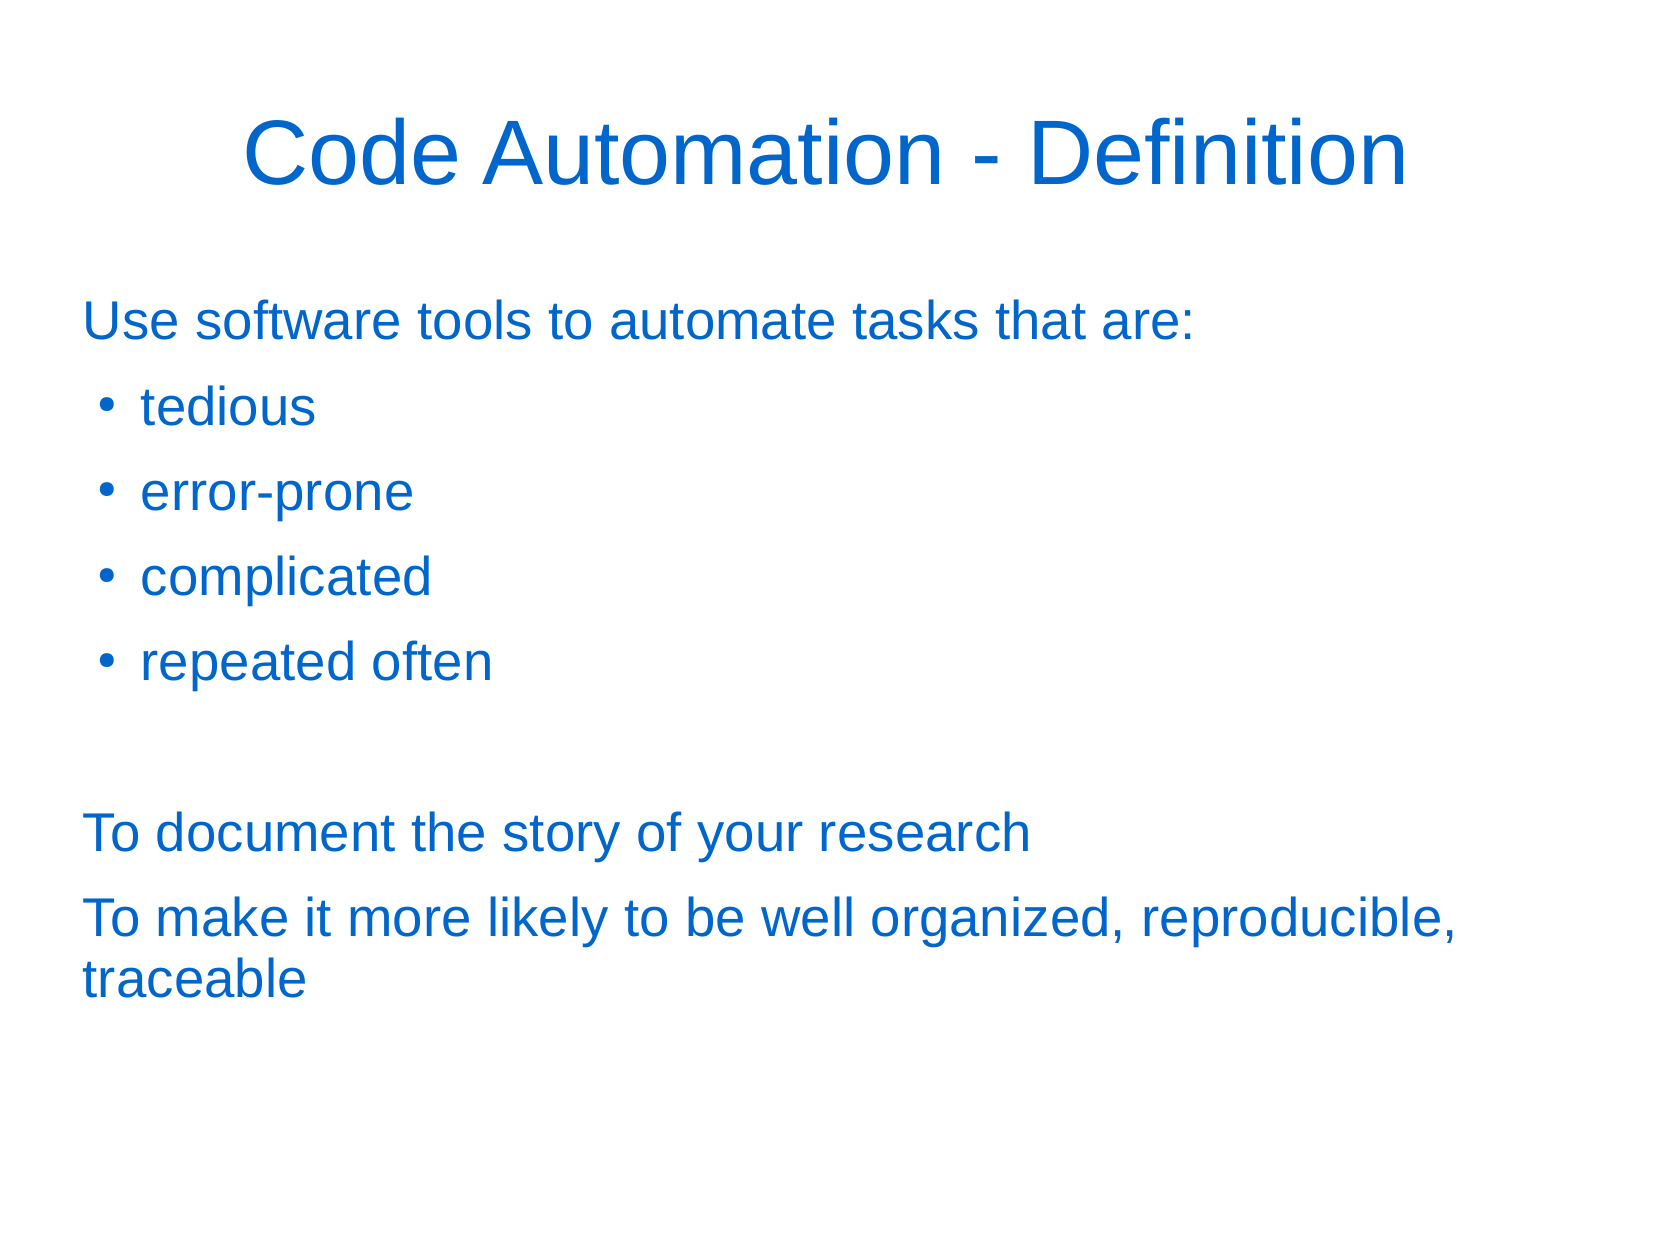

# Code Automation - Definition
Use software tools to automate tasks that are:
tedious
error-prone
complicated
repeated often
To document the story of your research
To make it more likely to be well organized, reproducible, traceable